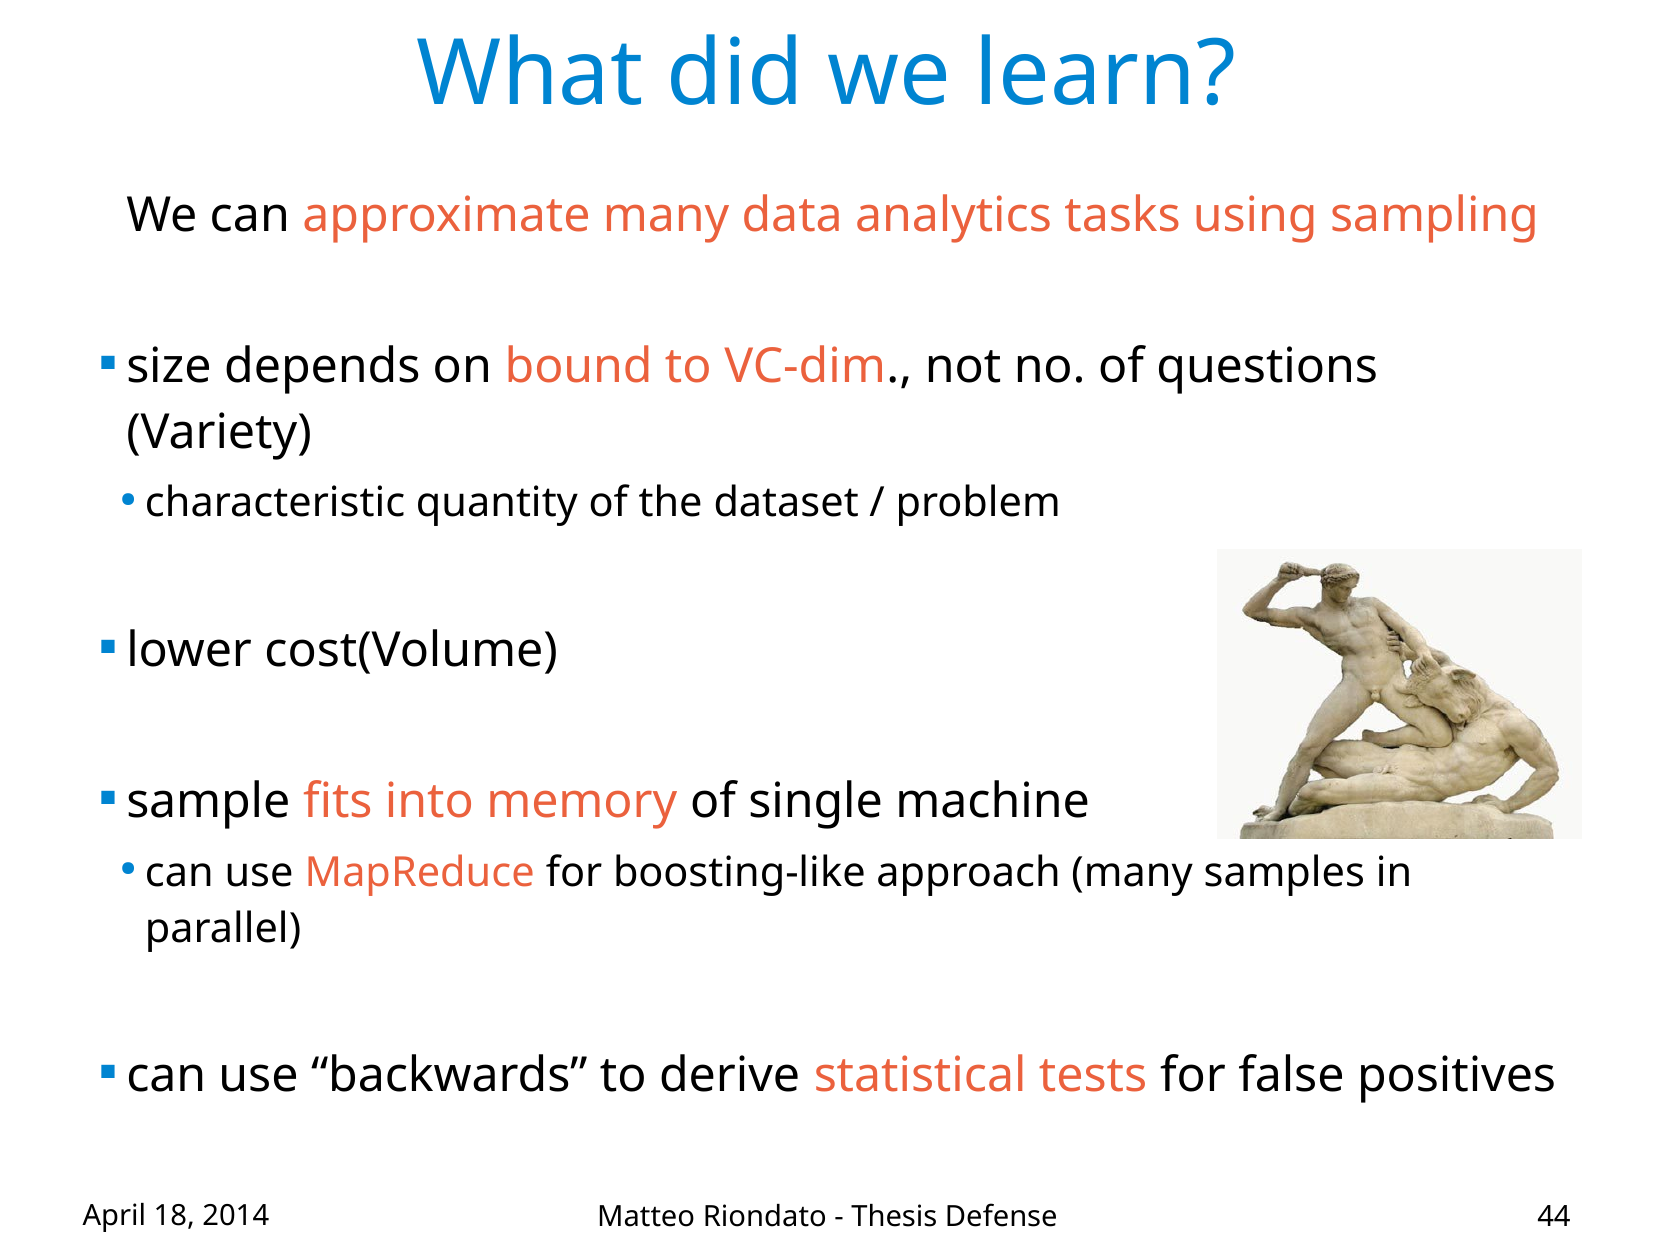

# What did we learn?
We can approximate many data analytics tasks using sampling
size depends on bound to VC-dim., not no. of questions (Variety)
characteristic quantity of the dataset / problem
lower cost(Volume)
sample fits into memory of single machine
can use MapReduce for boosting-like approach (many samples in parallel)
can use “backwards” to derive statistical tests for false positives
April 18, 2014
Matteo Riondato - Thesis Defense
44